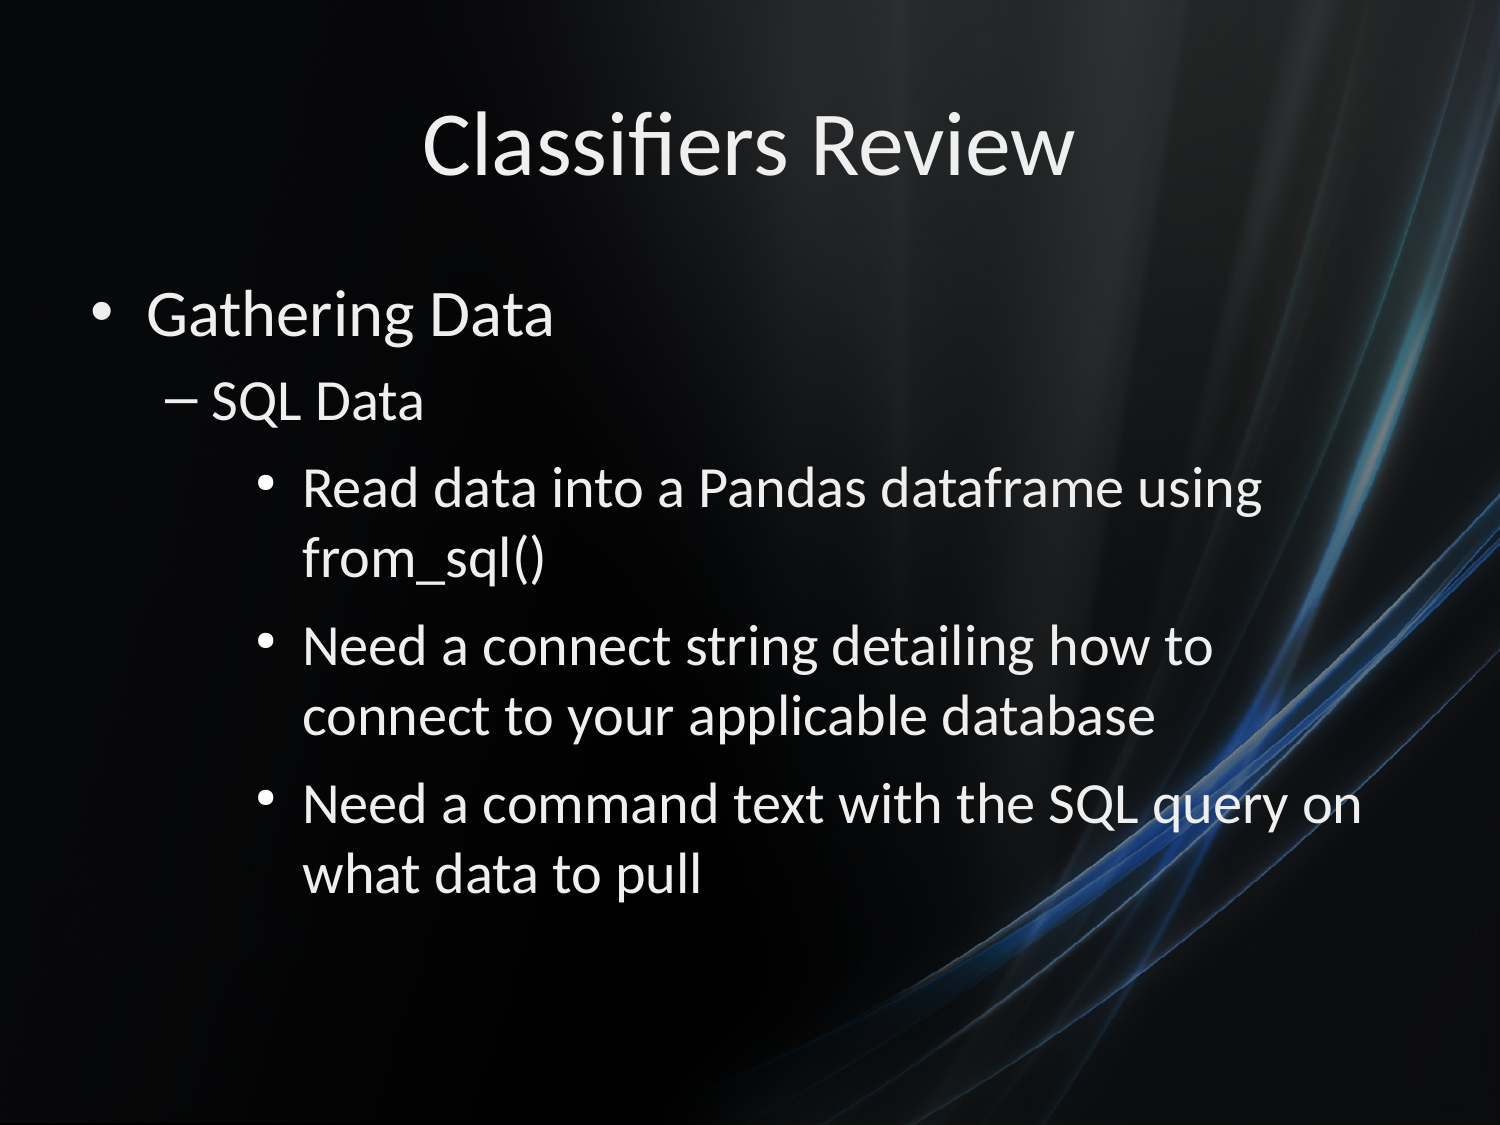

# Classifiers Review
Gathering Data
SQL Data
Read data into a Pandas dataframe using from_sql()
Need a connect string detailing how to connect to your applicable database
Need a command text with the SQL query on what data to pull